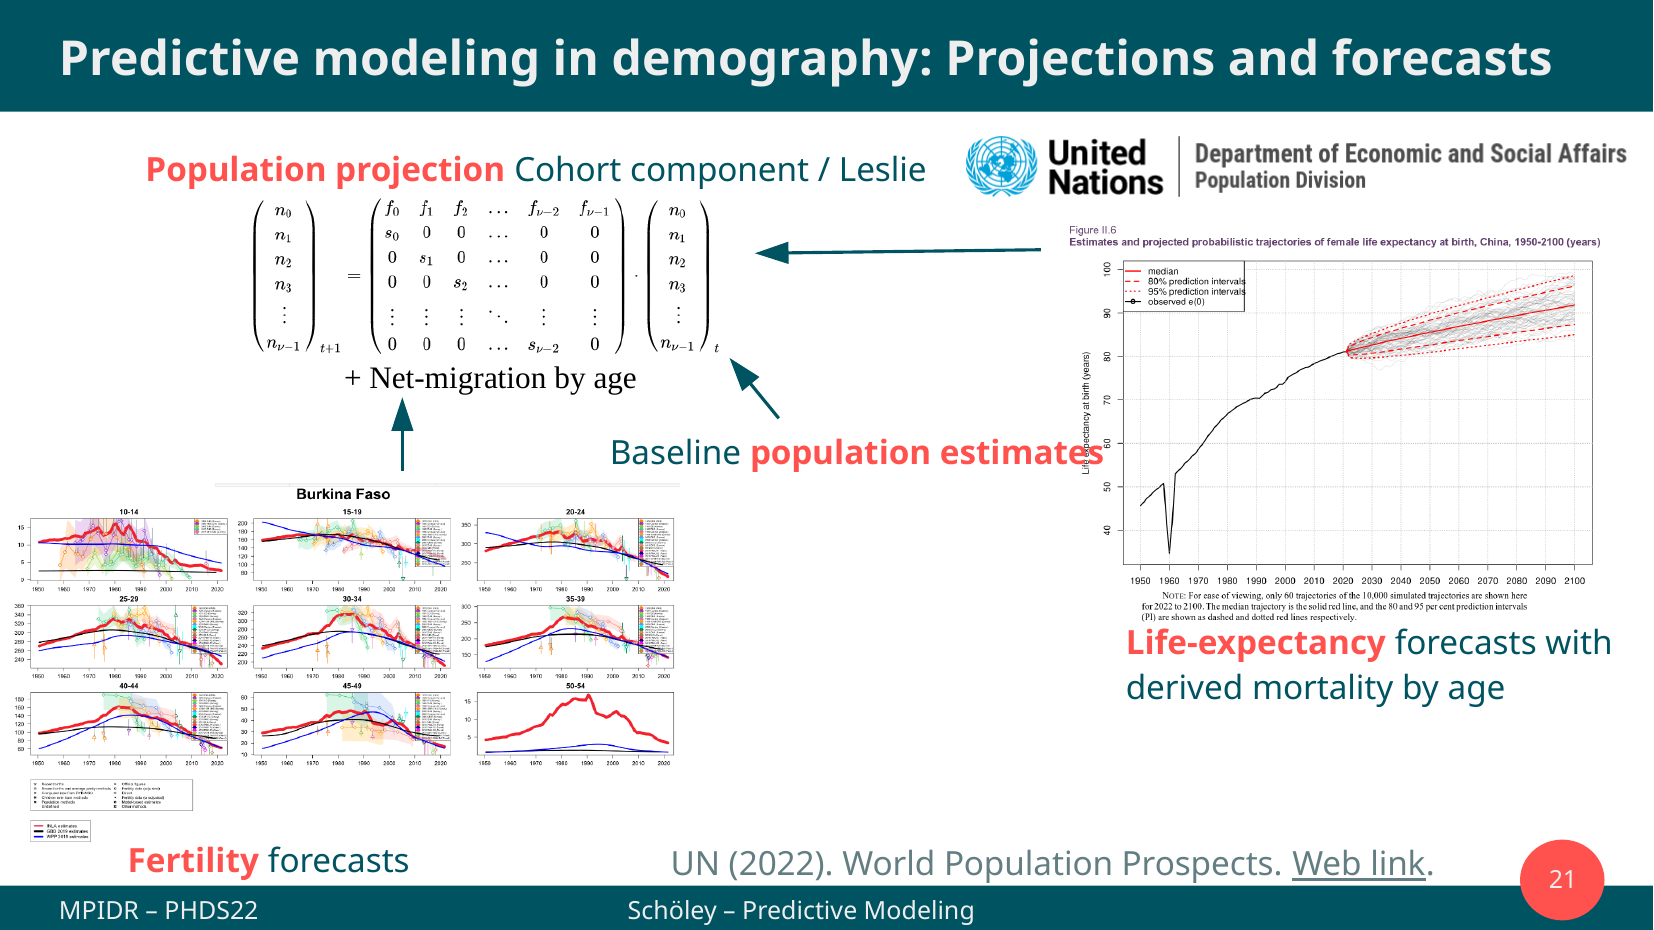

# Predictive modeling in demography: Projections and forecasts
Population projection Cohort component / Leslie
+ Net-migration by age
Baseline population estimates
Life-expectancy forecasts with
derived mortality by age
Fertility forecasts
UN (2022). World Population Prospects. Web link.
21
MPIDR – PHDS22
Schöley – Predictive Modeling